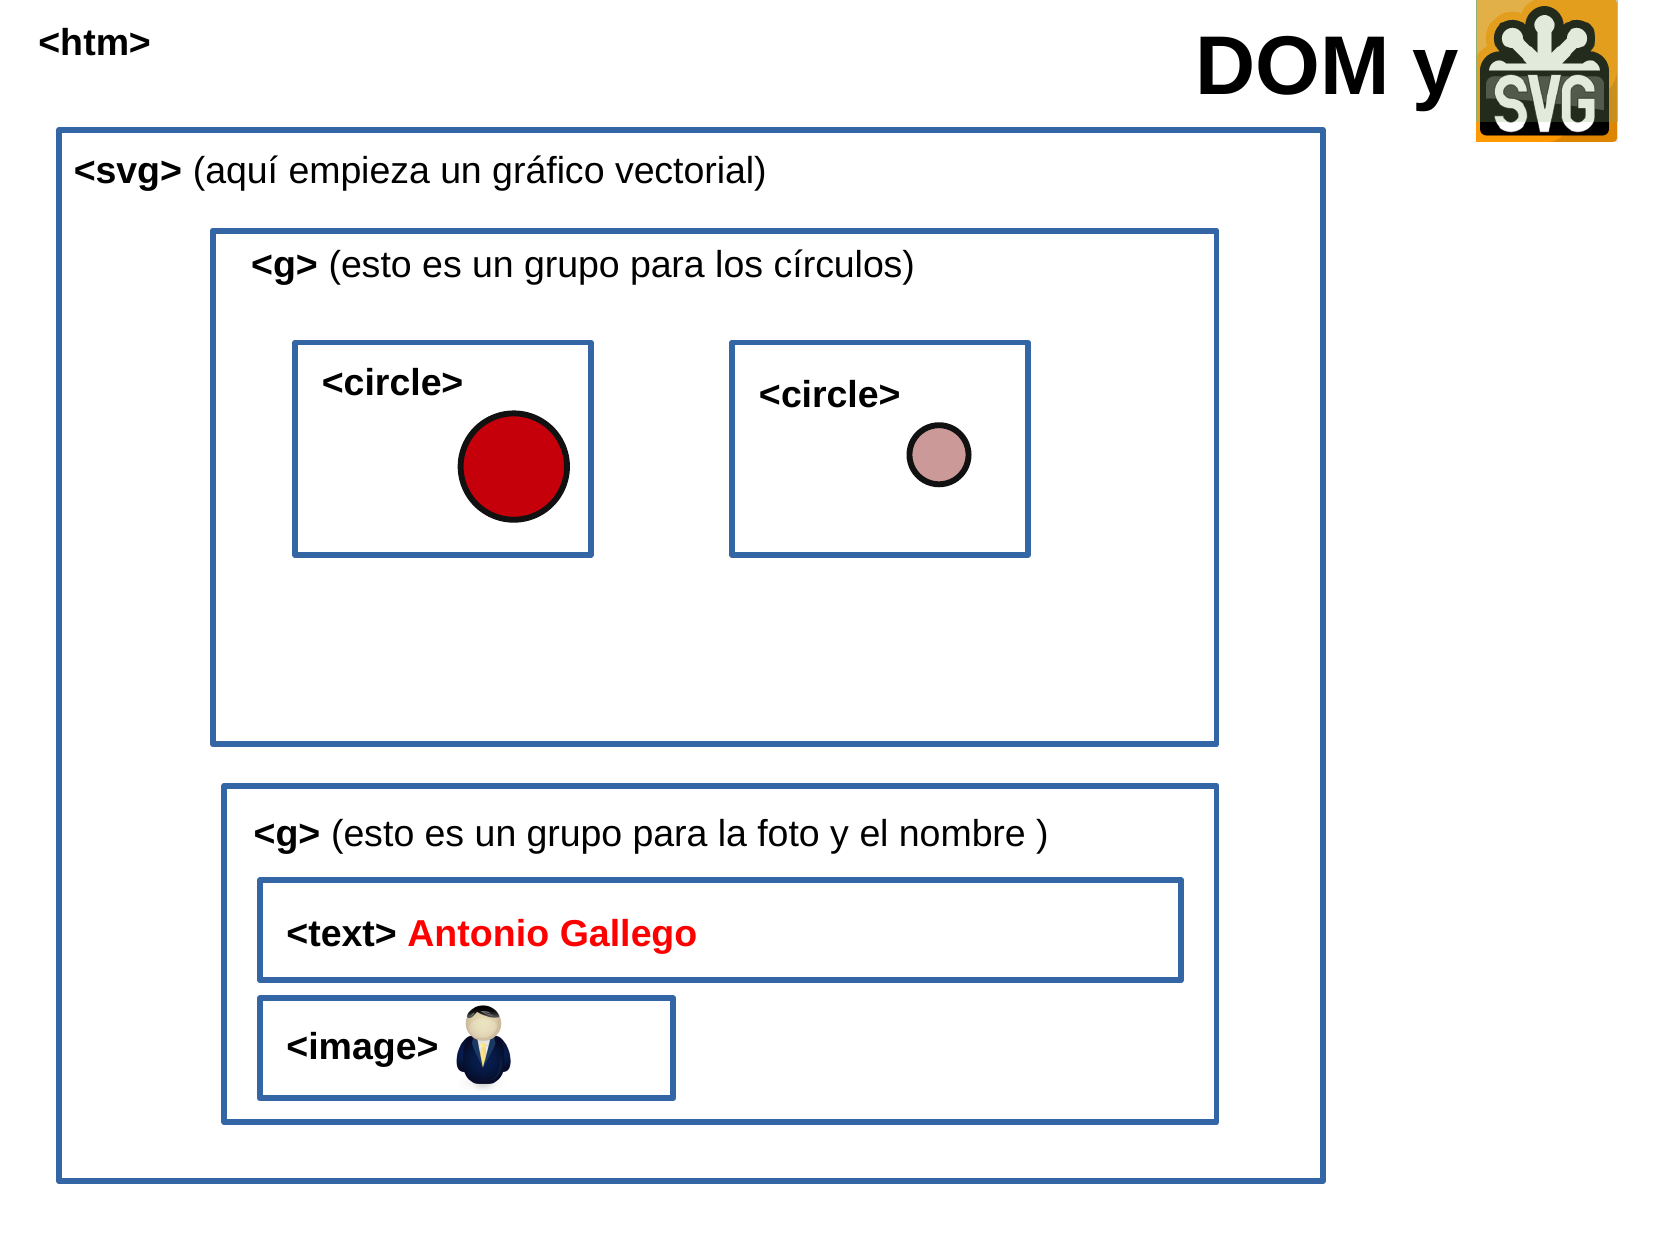

DOM y
<htm>
<svg> (aquí empieza un gráfico vectorial)
<g> (esto es un grupo para los círculos)
<circle>
<circle>
<g> (esto es un grupo para la foto y el nombre )
<text> Antonio Gallego
<image>